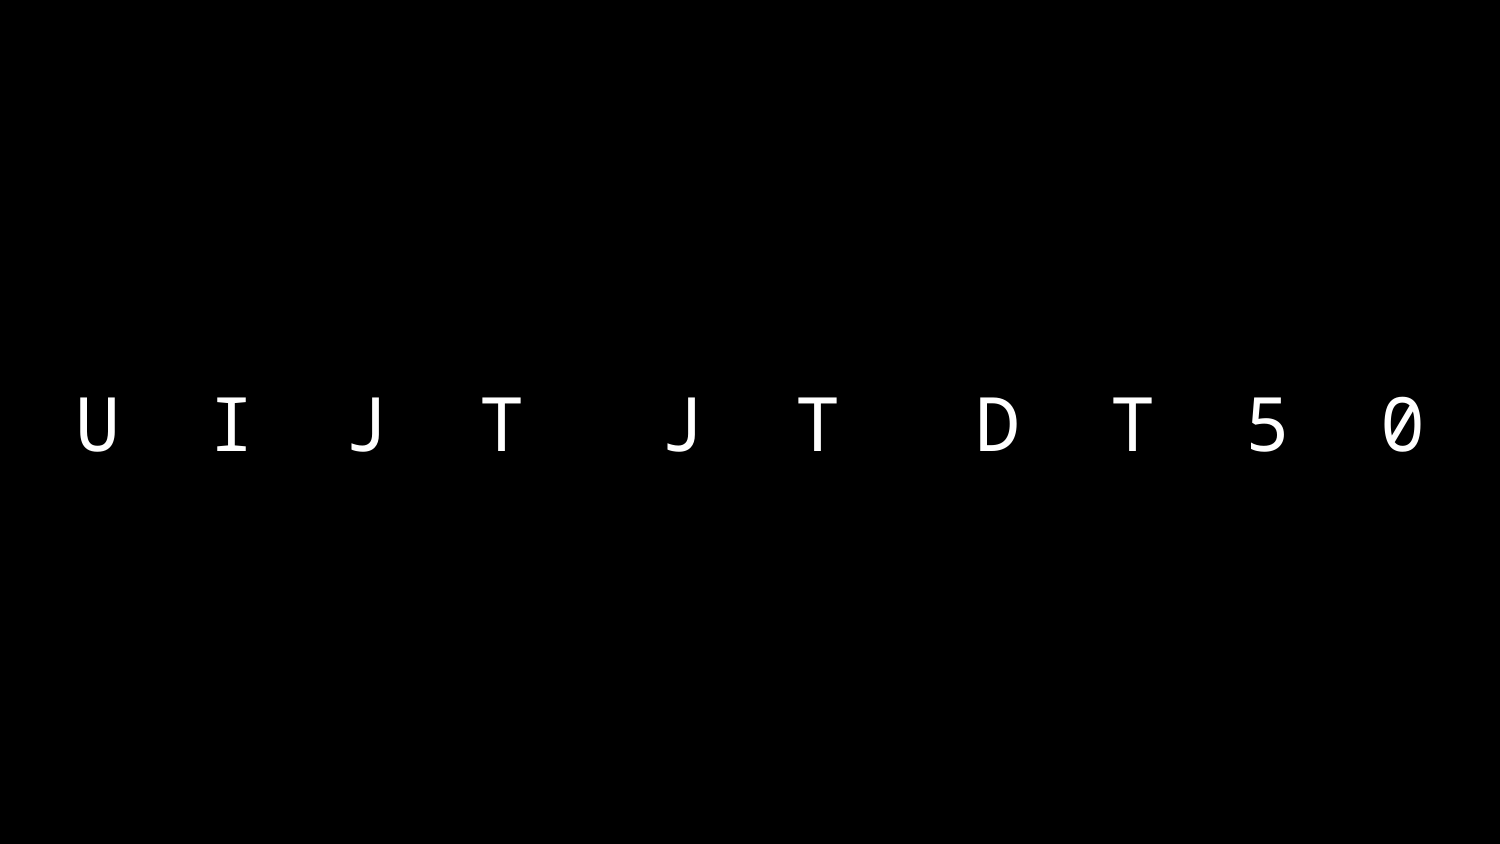

# U I J T J T D T 5 0